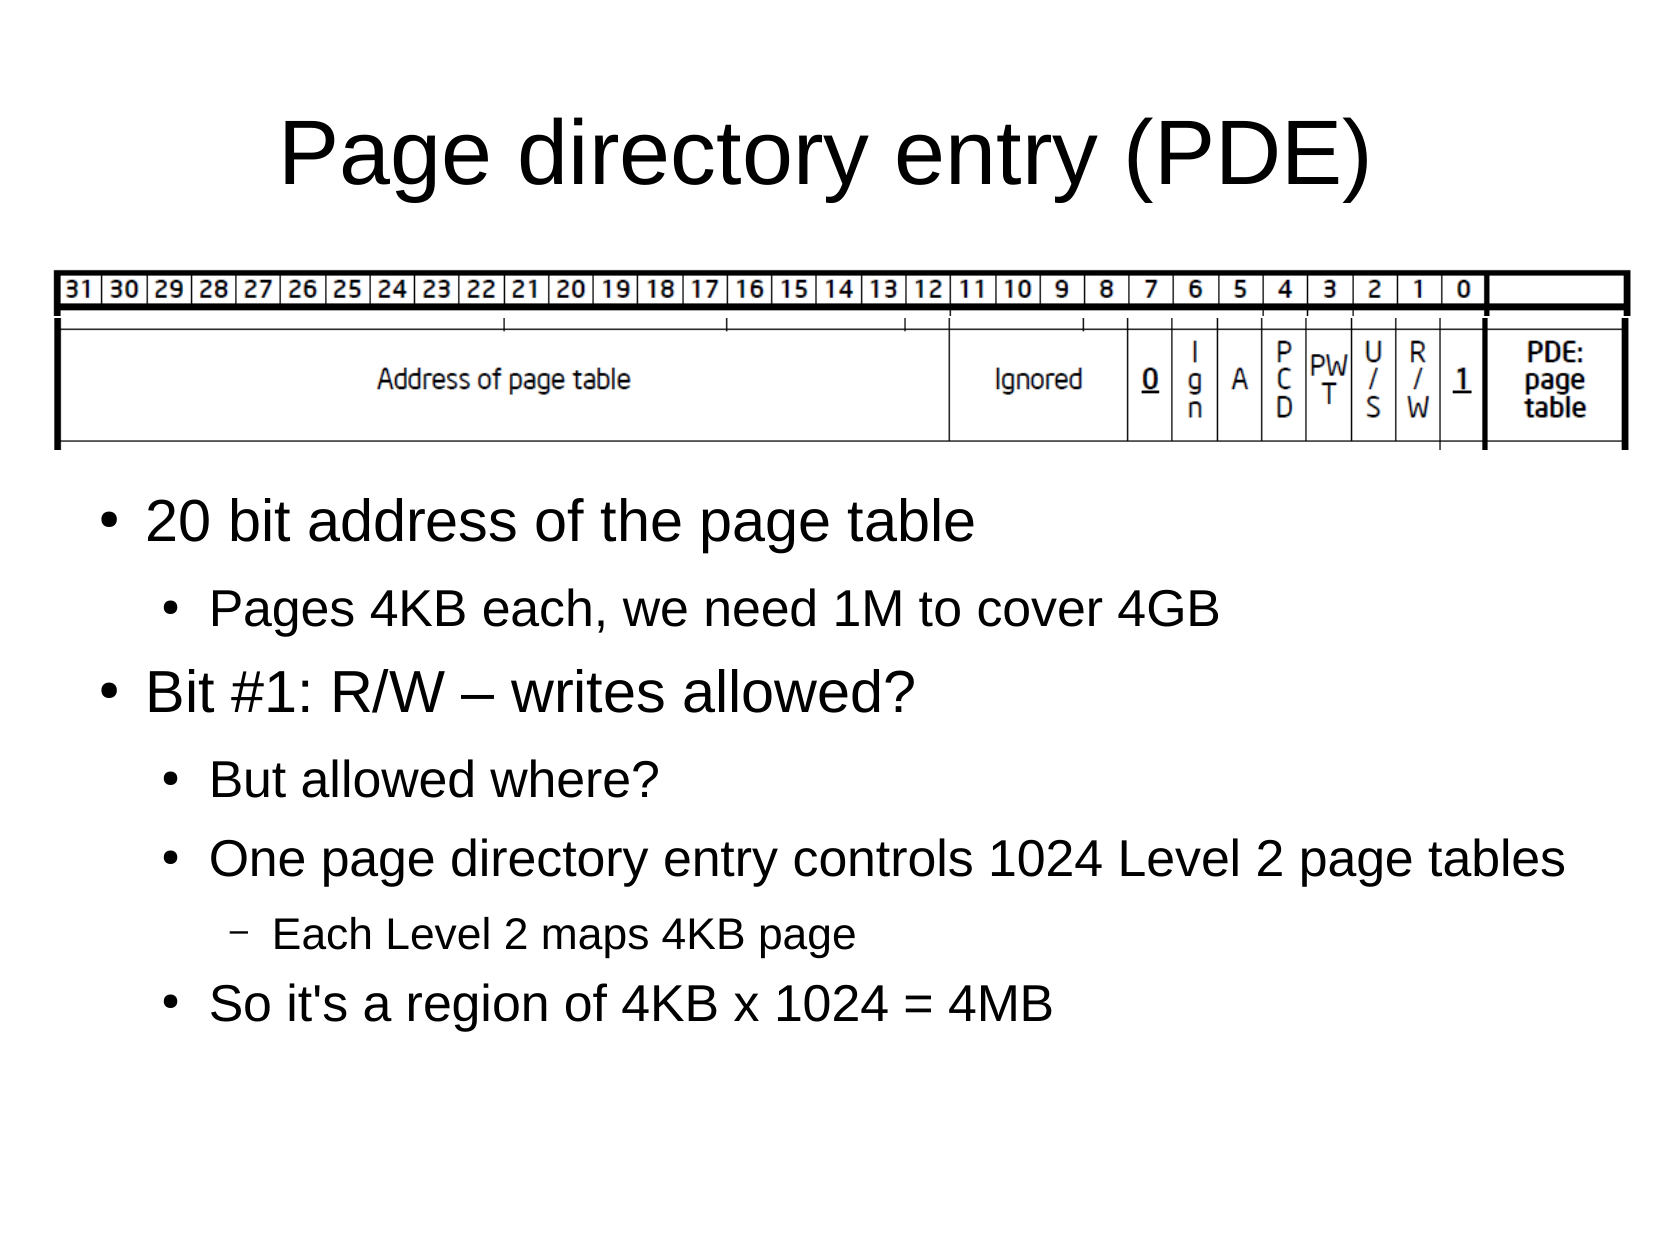

# Page directory entry (PDE)
20 bit address of the page table
Pages 4KB each, we need 1M to cover 4GB
Bit #1: R/W – writes allowed?
But allowed where?
One page directory entry controls 1024 Level 2 page tables
Each Level 2 maps 4KB page
So it's a region of 4KB x 1024 = 4MB